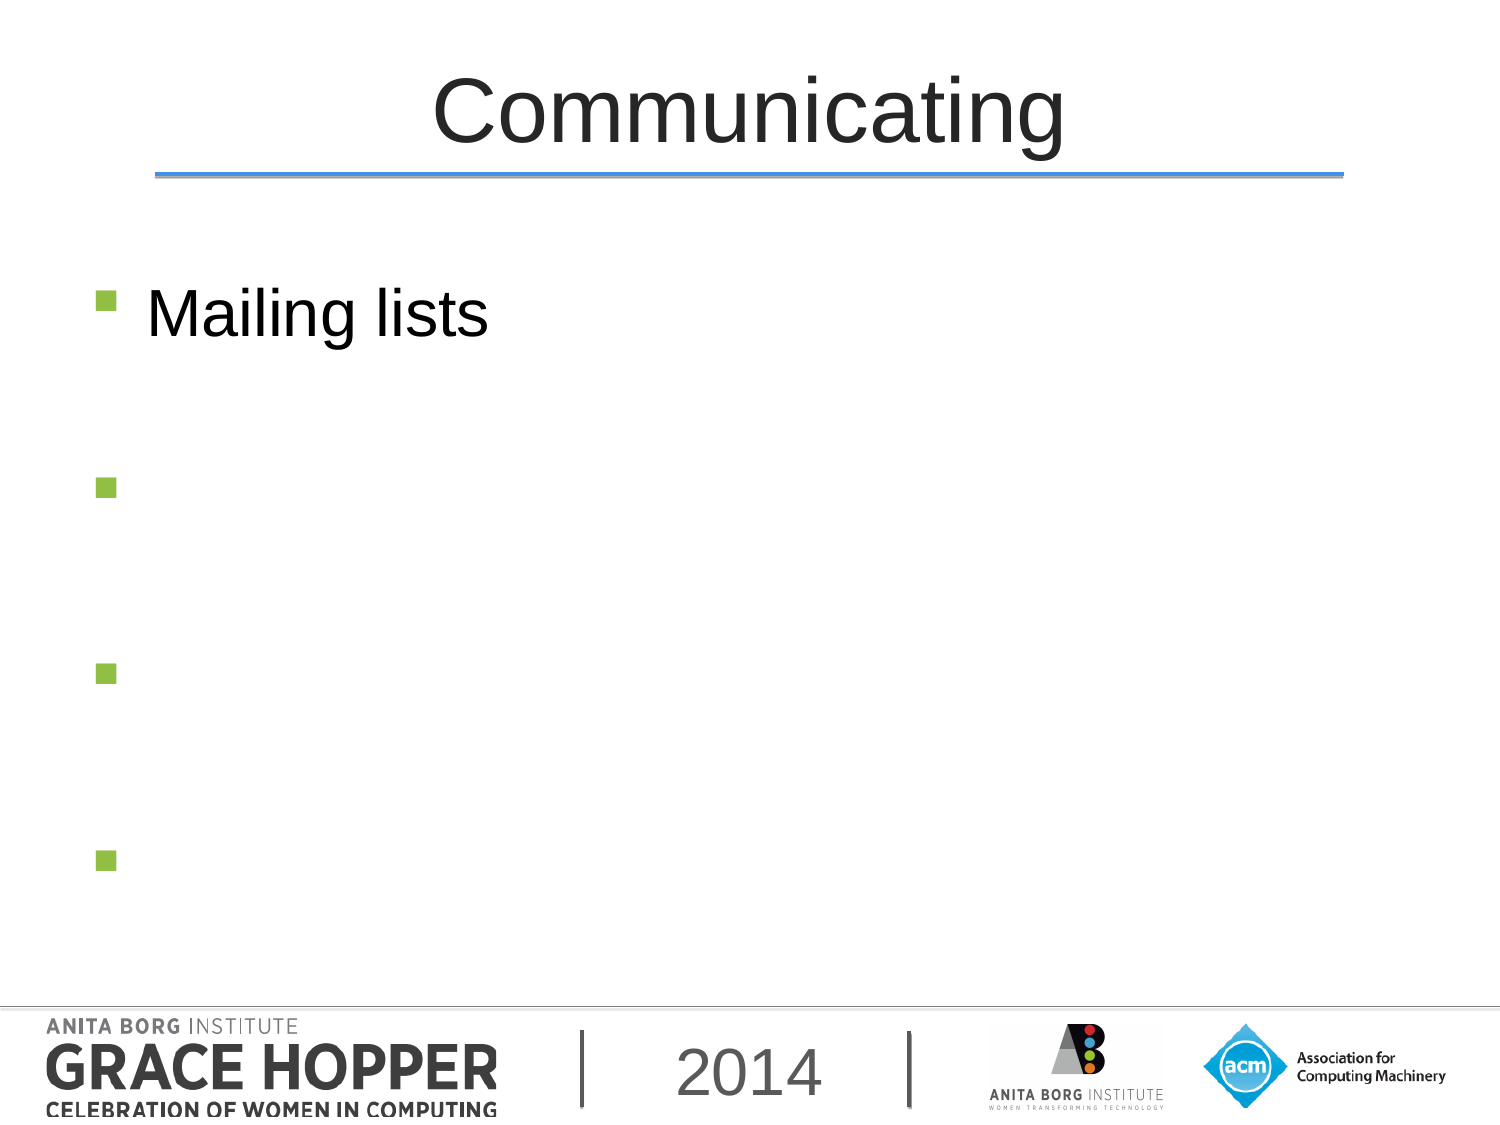

# Communicating
Mailing lists
Private email
Conferences
Linux Weekly News